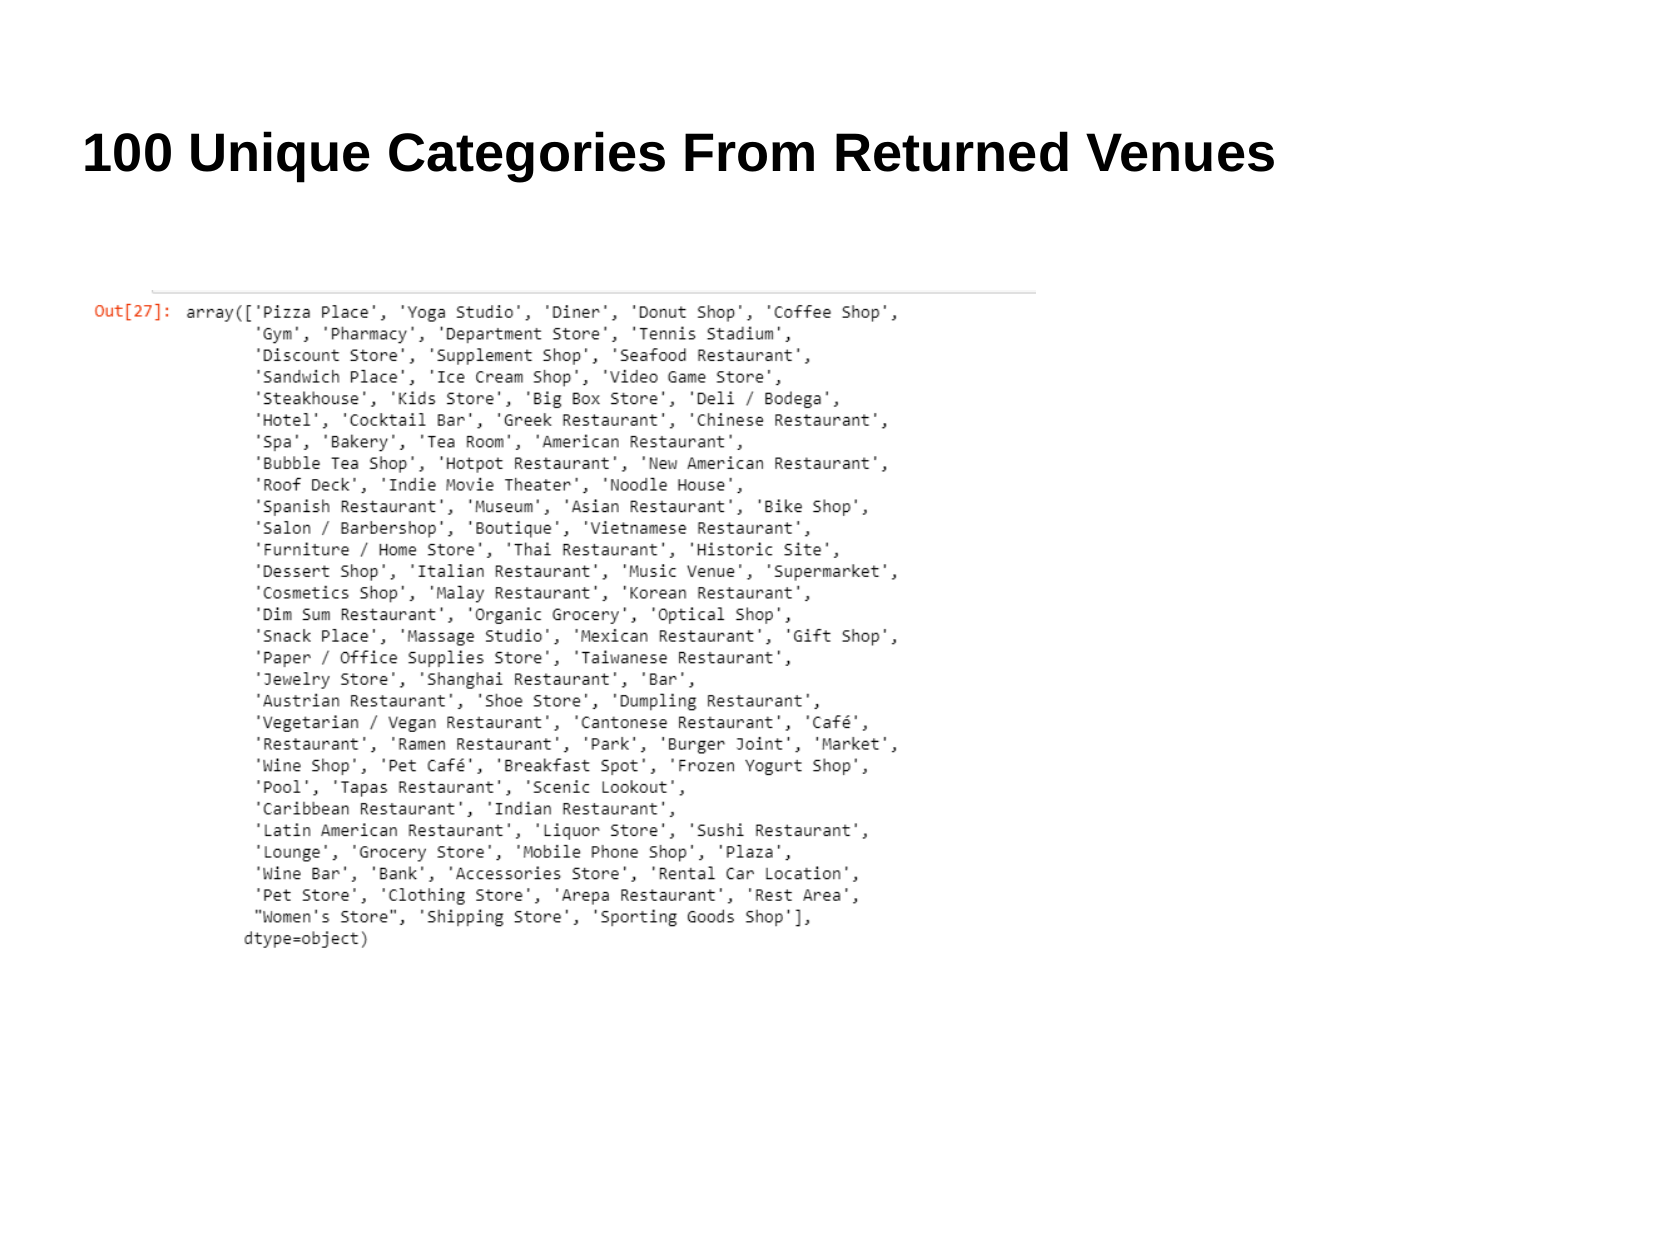

# 100 Unique Categories From Returned Venues